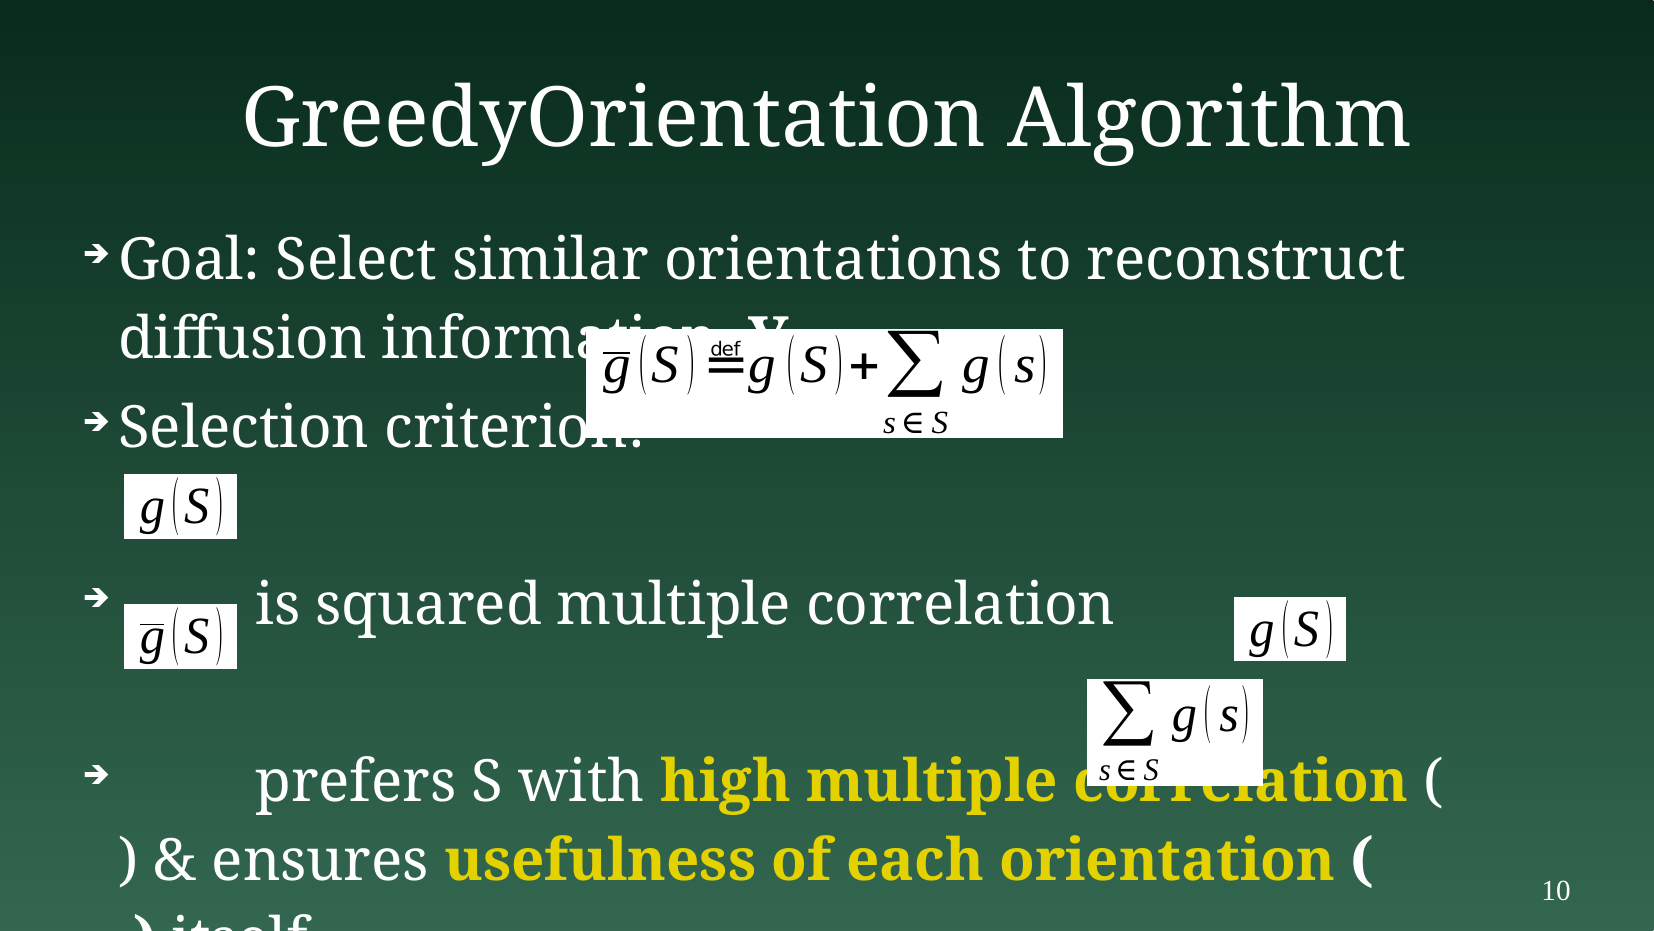

# GreedyOrientation Algorithm
Goal: Select similar orientations to reconstruct diffusion information, Y.
Selection criterion:
 is squared multiple correlation
 prefers S with high multiple correlation ( ) & ensures usefulness of each orientation ( ) itself.
10